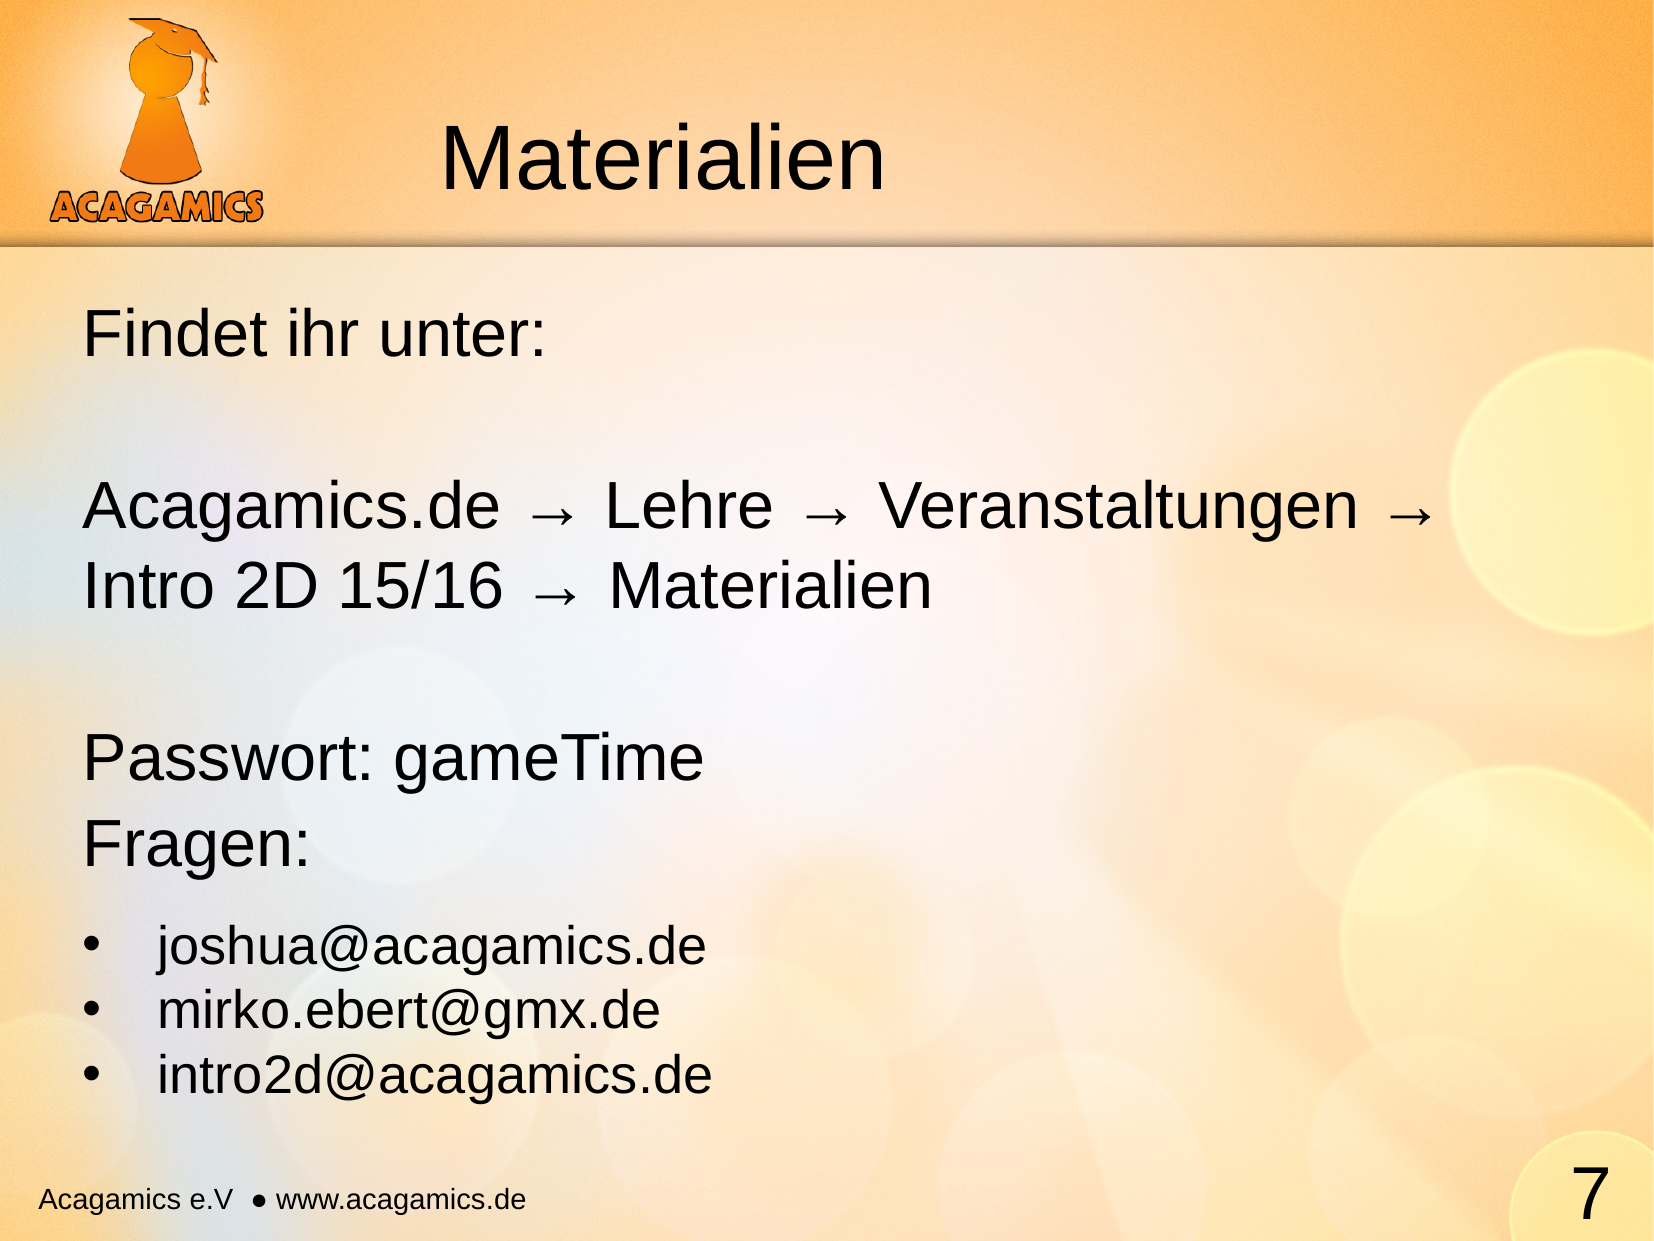

# Materialien
Findet ihr unter:
Acagamics.de → Lehre → Veranstaltungen → Intro 2D 15/16 → Materialien
Passwort: gameTime
Fragen:
joshua@acagamics.de
mirko.ebert@gmx.de
intro2d@acagamics.de
6